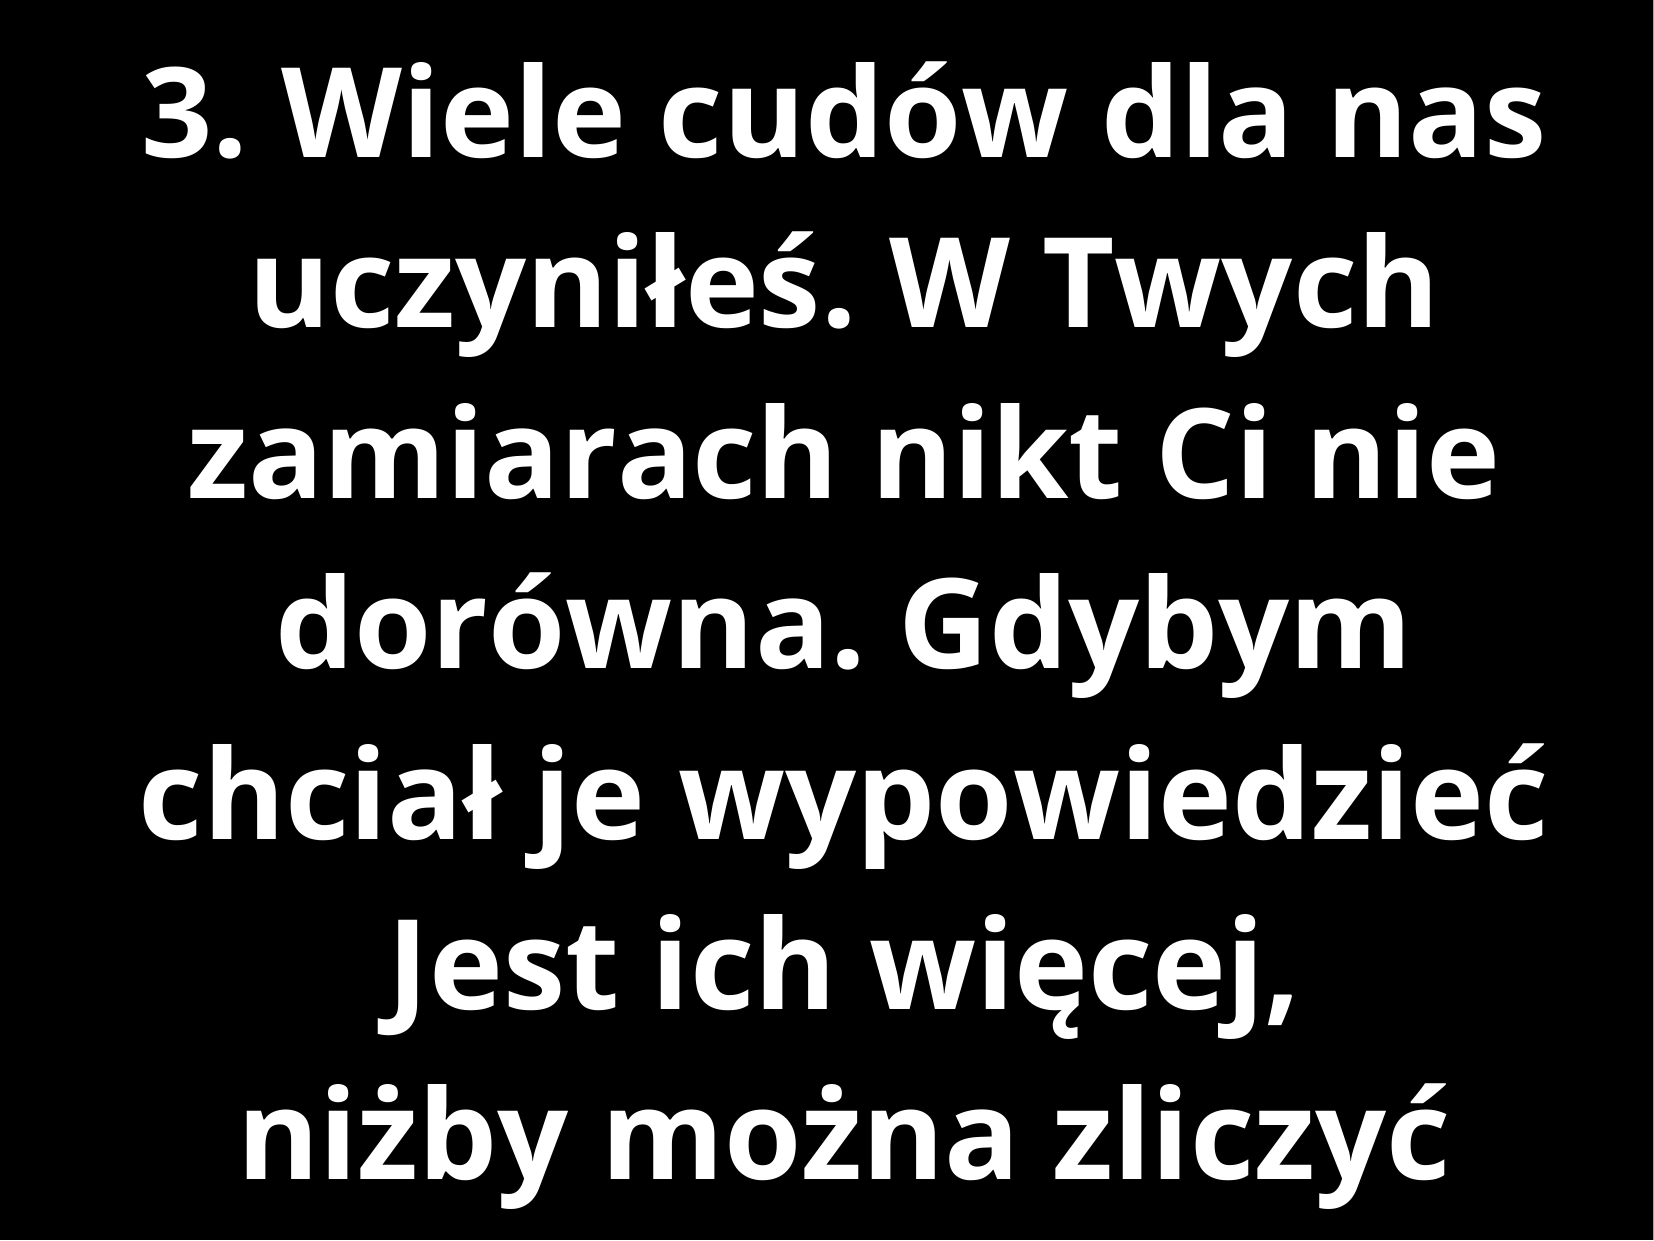

# 3. Wiele cudów dla nas
uczyniłeś. W Twych
zamiarach nikt Ci nie
dorówna. Gdybym
chciał je wypowiedzieć
Jest ich więcej,
niżby można zliczyć